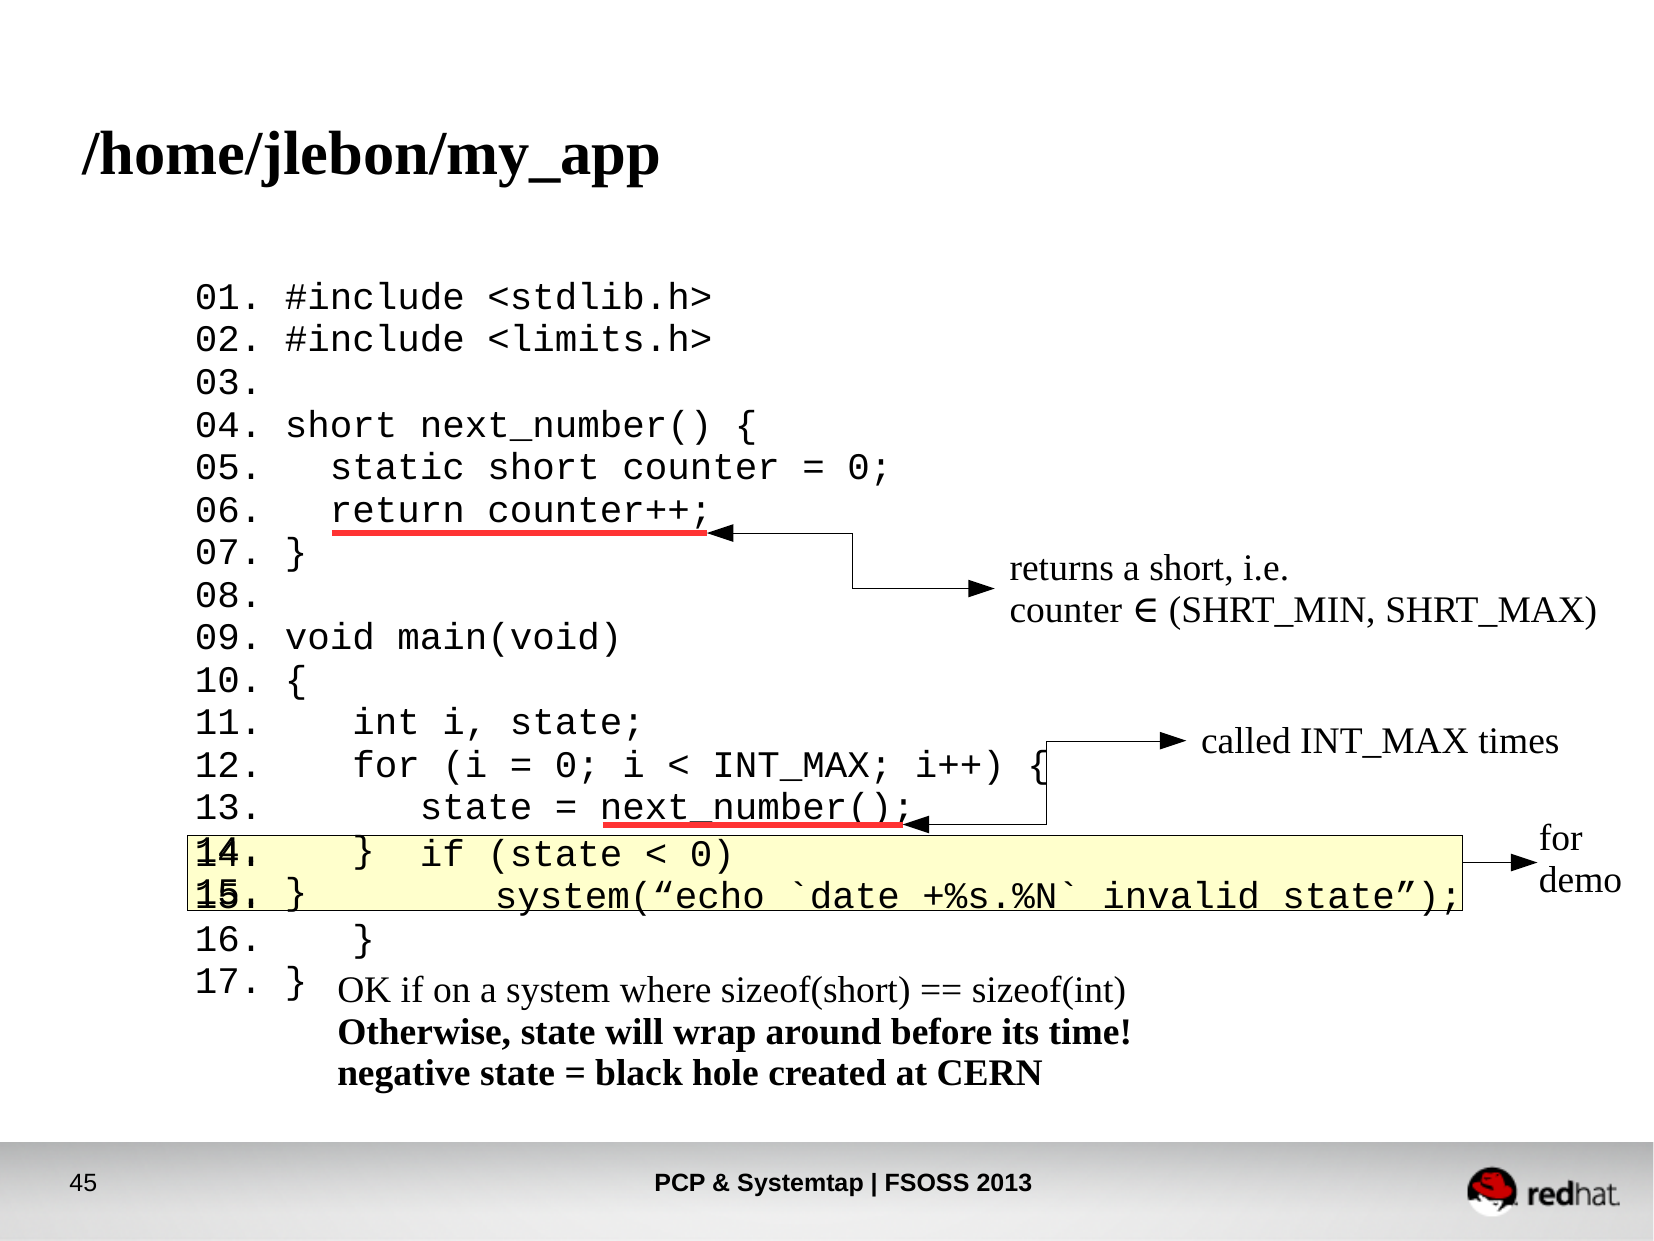

# /home/jlebon/my_app
01. #include <stdlib.h>
02. #include <limits.h>
03.
04. short next_number() {
05. static short counter = 0;
06. return counter++;
07. }
08.
09. void main(void)
10. {
11. int i, state;
12. for (i = 0; i < INT_MAX; i++) {
13. state = next_number();
14. }
15. }
returns a short, i.e.
counter ∈ (SHRT_MIN, SHRT_MAX)
called INT_MAX times
for
demo
14.			if (state < 0)
15.				system(“echo `date +%s.%N` invalid state”);
16. }
17. }
OK if on a system where sizeof(short) == sizeof(int)
Otherwise, state will wrap around before its time!
negative state = black hole created at CERN